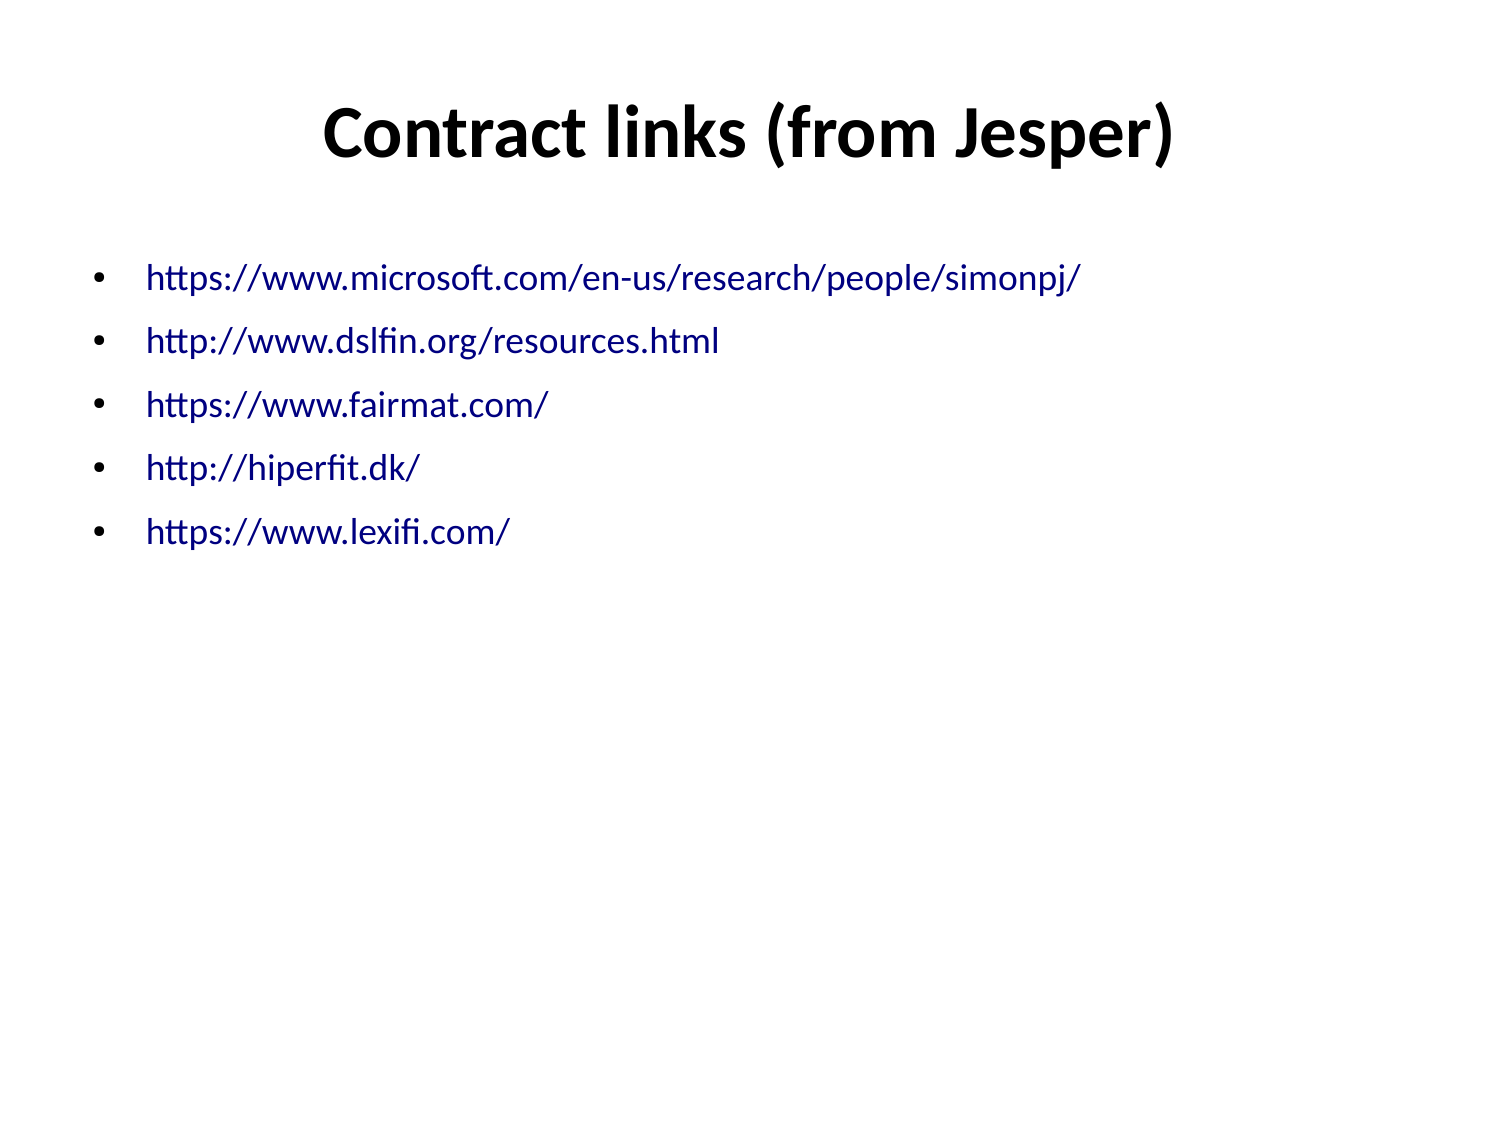

# Contract links (from Jesper)
https://www.microsoft.com/en-us/research/people/simonpj/
http://www.dslfin.org/resources.html
https://www.fairmat.com/
http://hiperfit.dk/
https://www.lexifi.com/